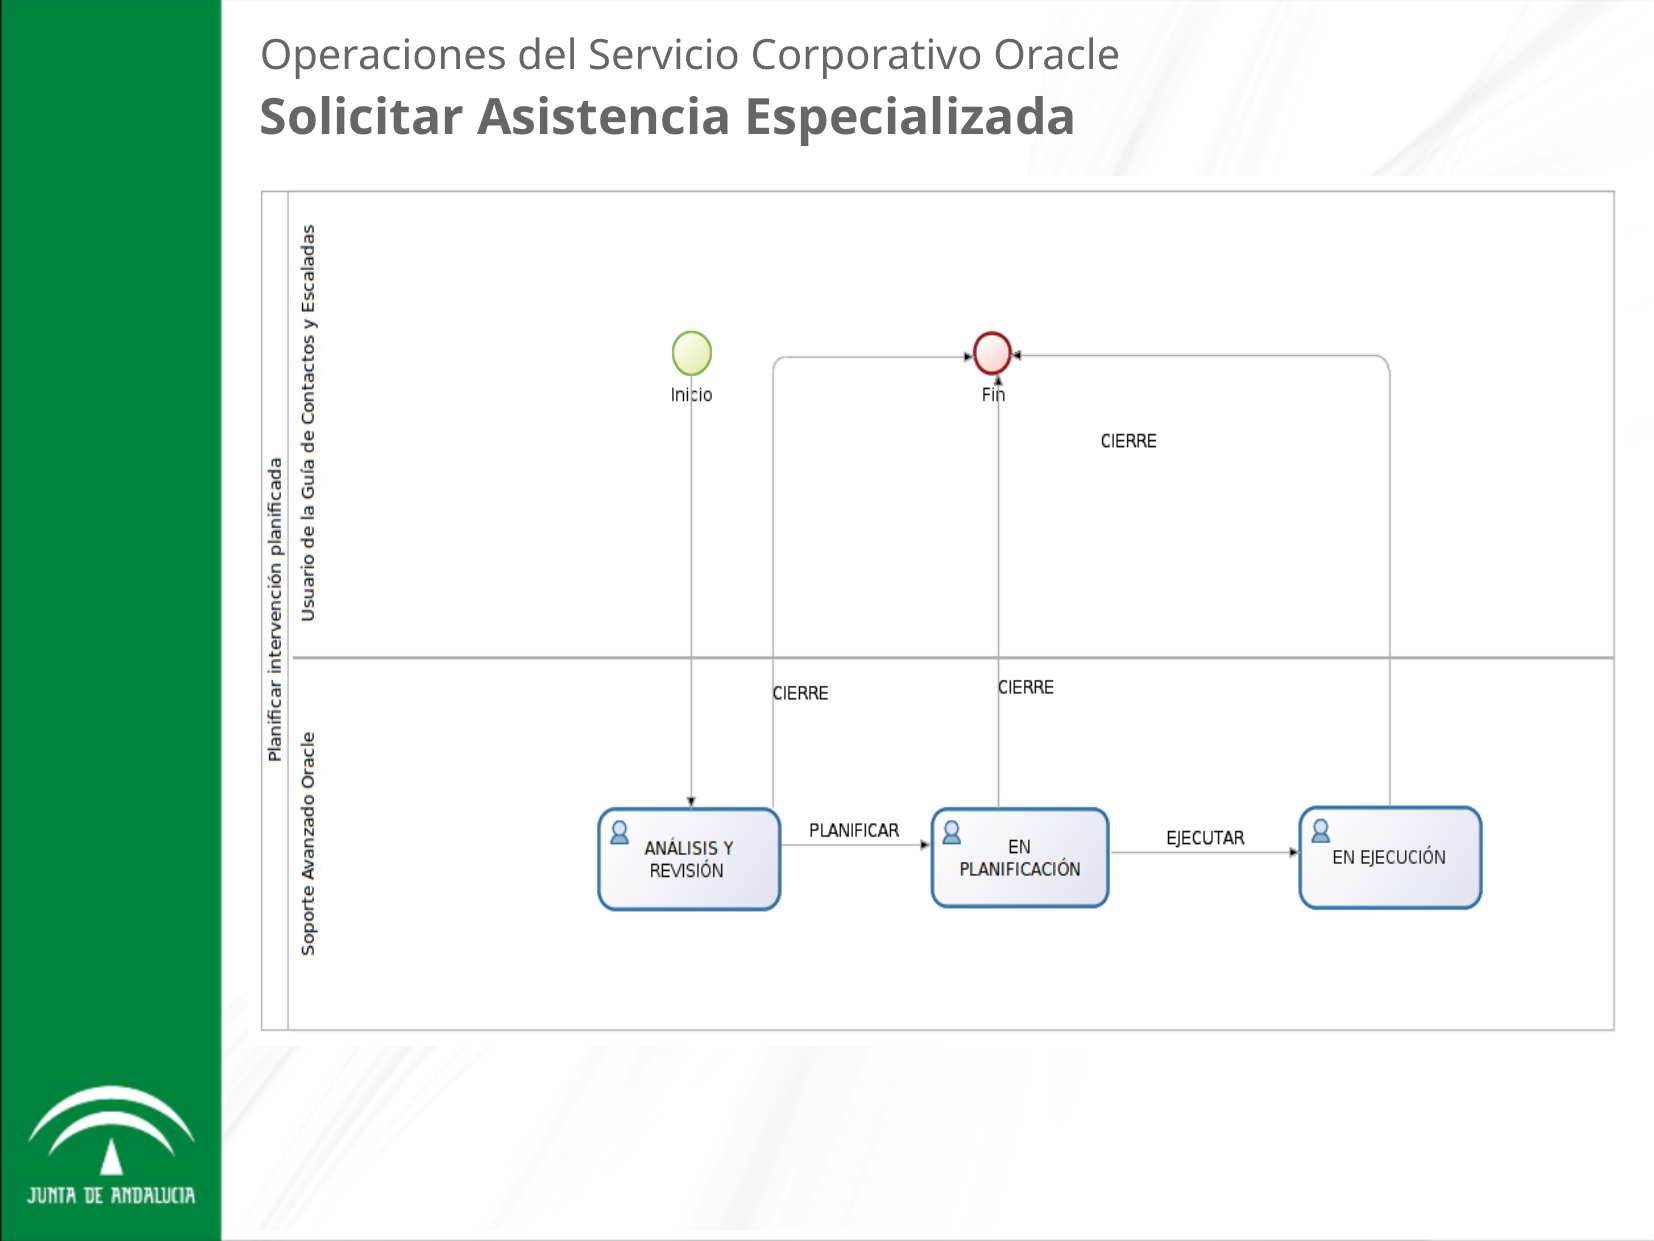

# Operaciones del Servicio Corporativo Oracle Solicitar Asistencia Especializada